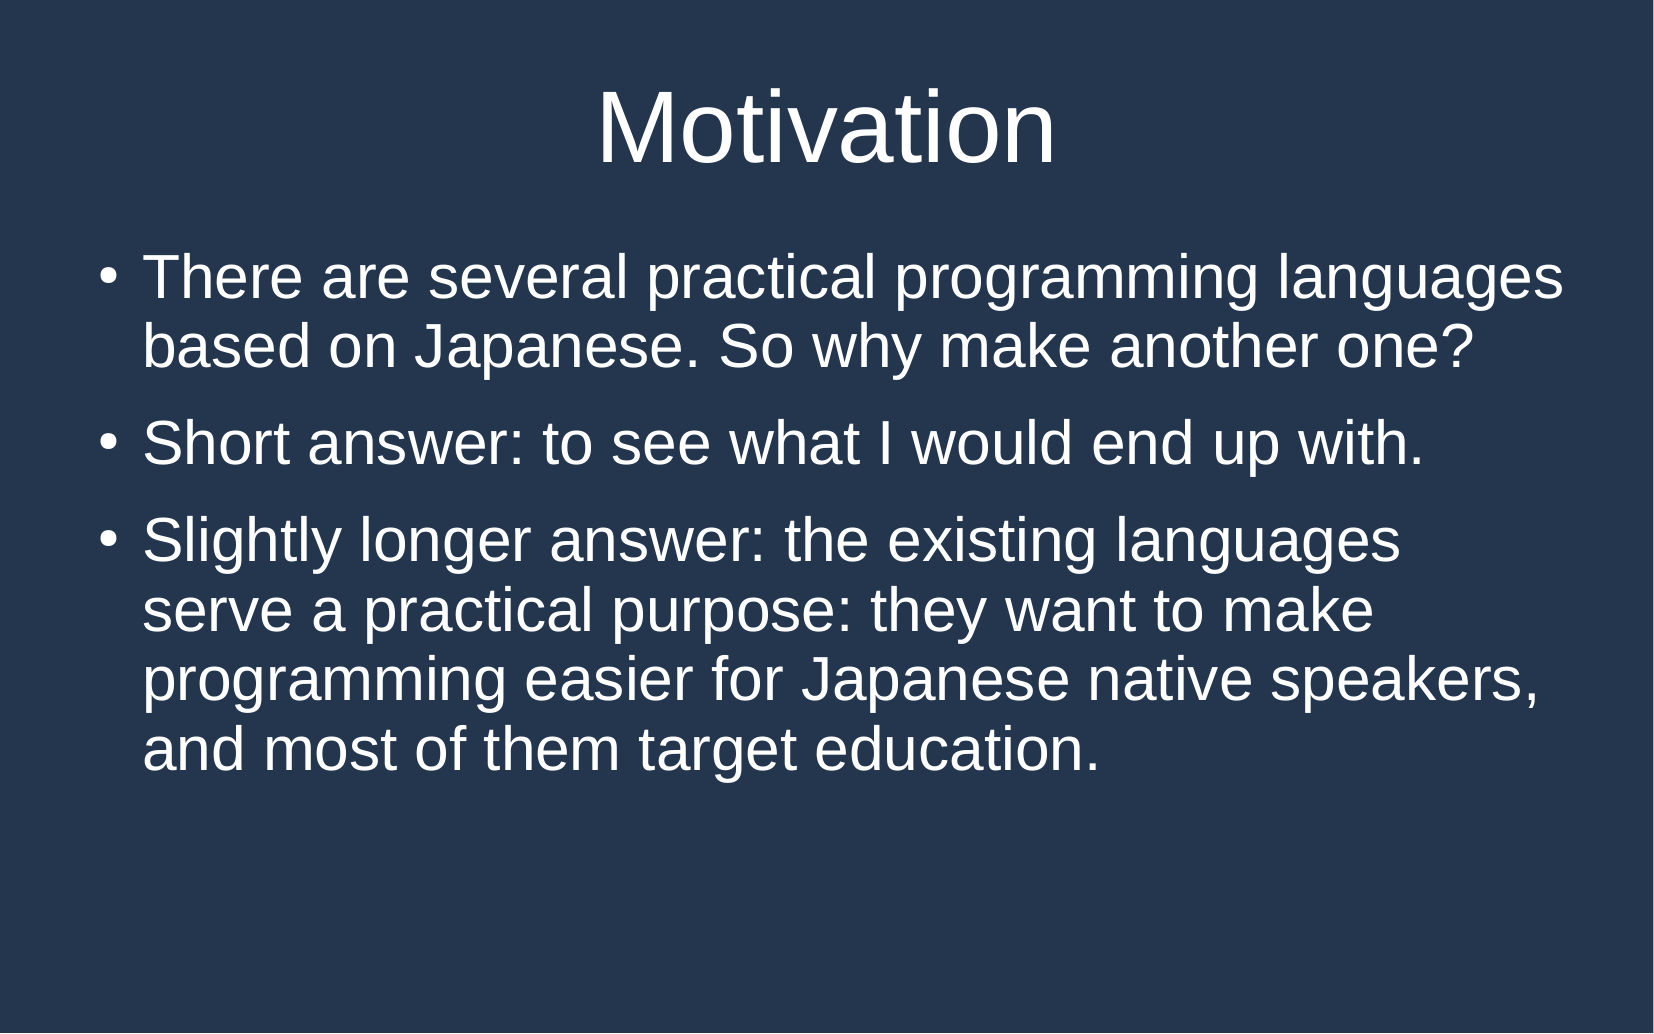

# Motivation
There are several practical programming languages based on Japanese. So why make another one?
Short answer: to see what I would end up with.
Slightly longer answer: the existing languages serve a practical purpose: they want to make programming easier for Japanese native speakers, and most of them target education.